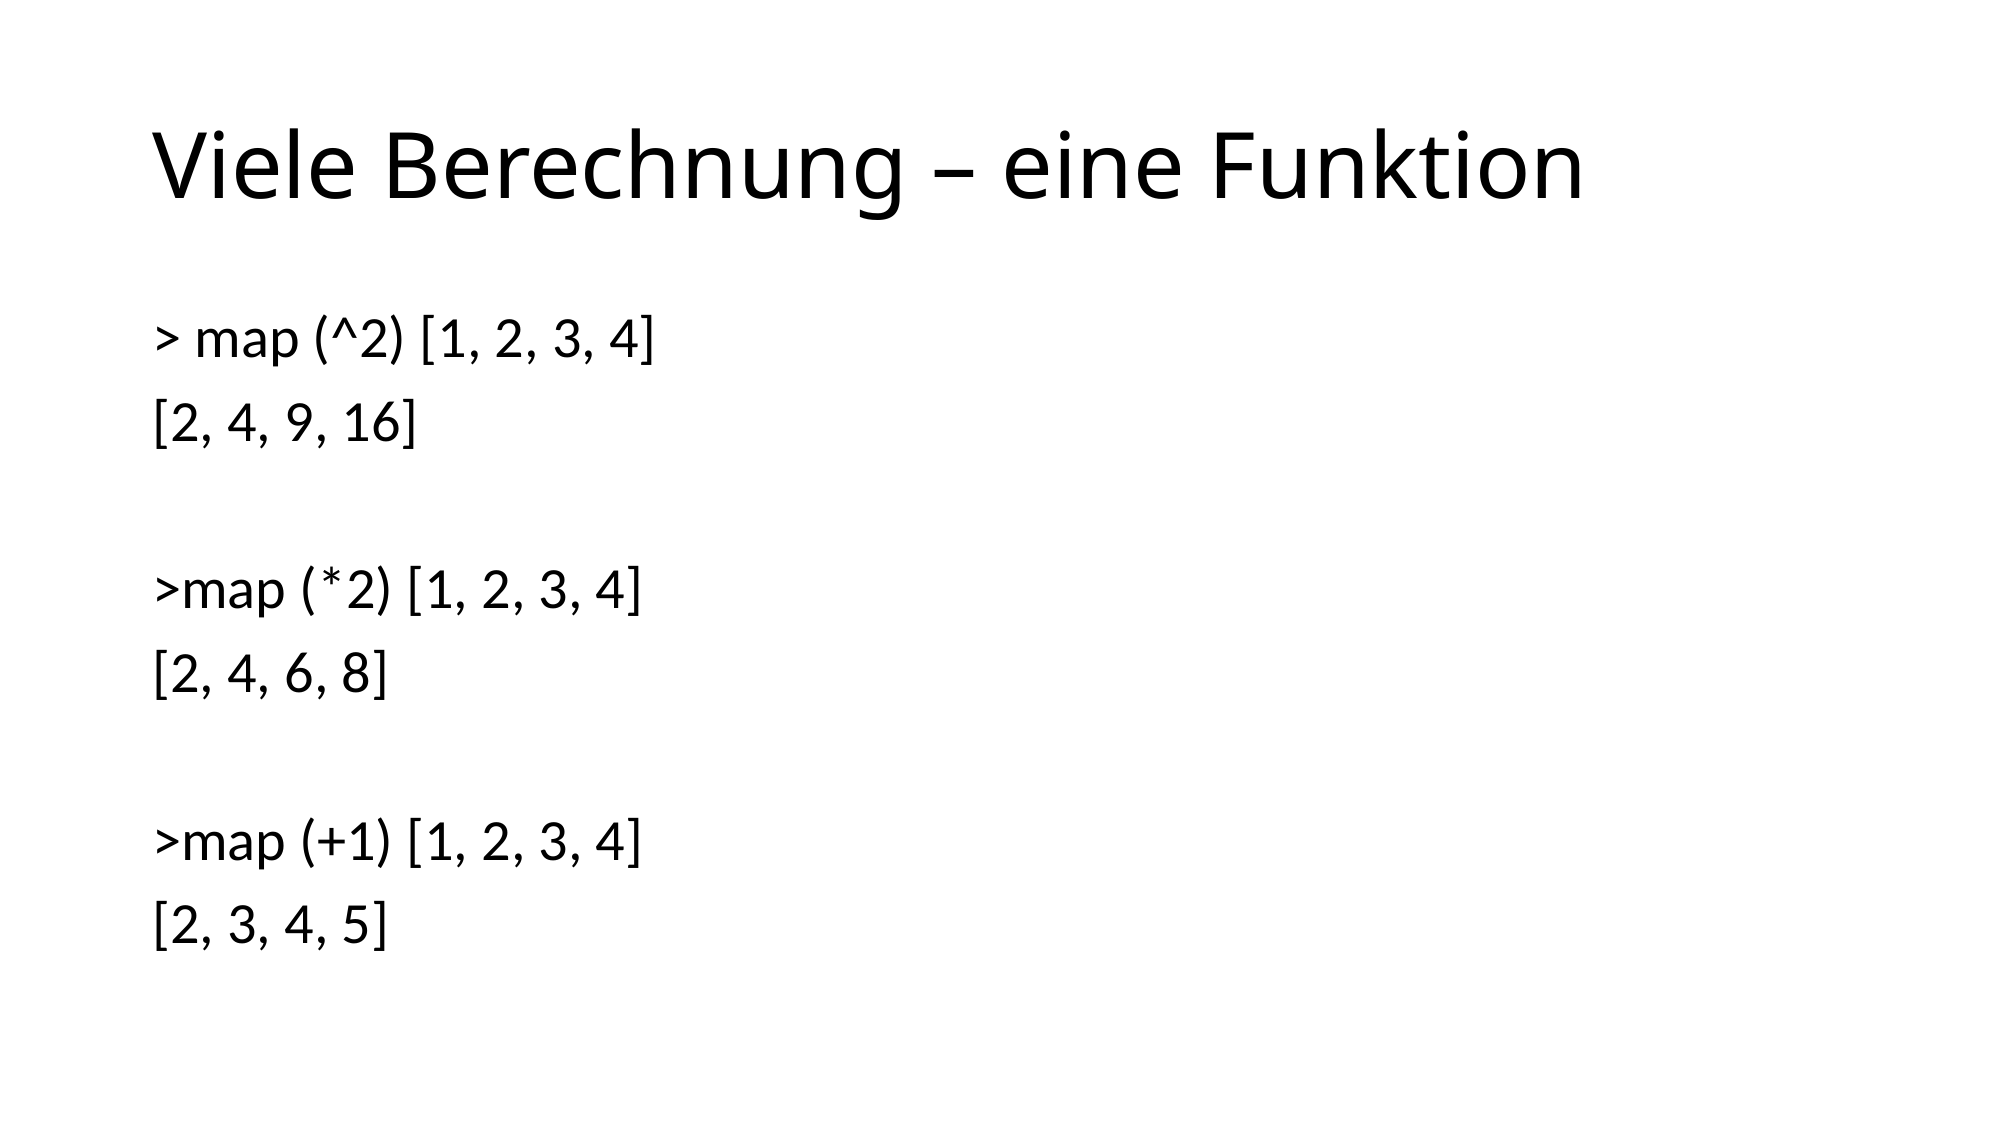

# Viele Berechnung – eine Funktion
> map (^2) [1, 2, 3, 4]
[2, 4, 9, 16]
>map (*2) [1, 2, 3, 4]
[2, 4, 6, 8]
>map (+1) [1, 2, 3, 4]
[2, 3, 4, 5]